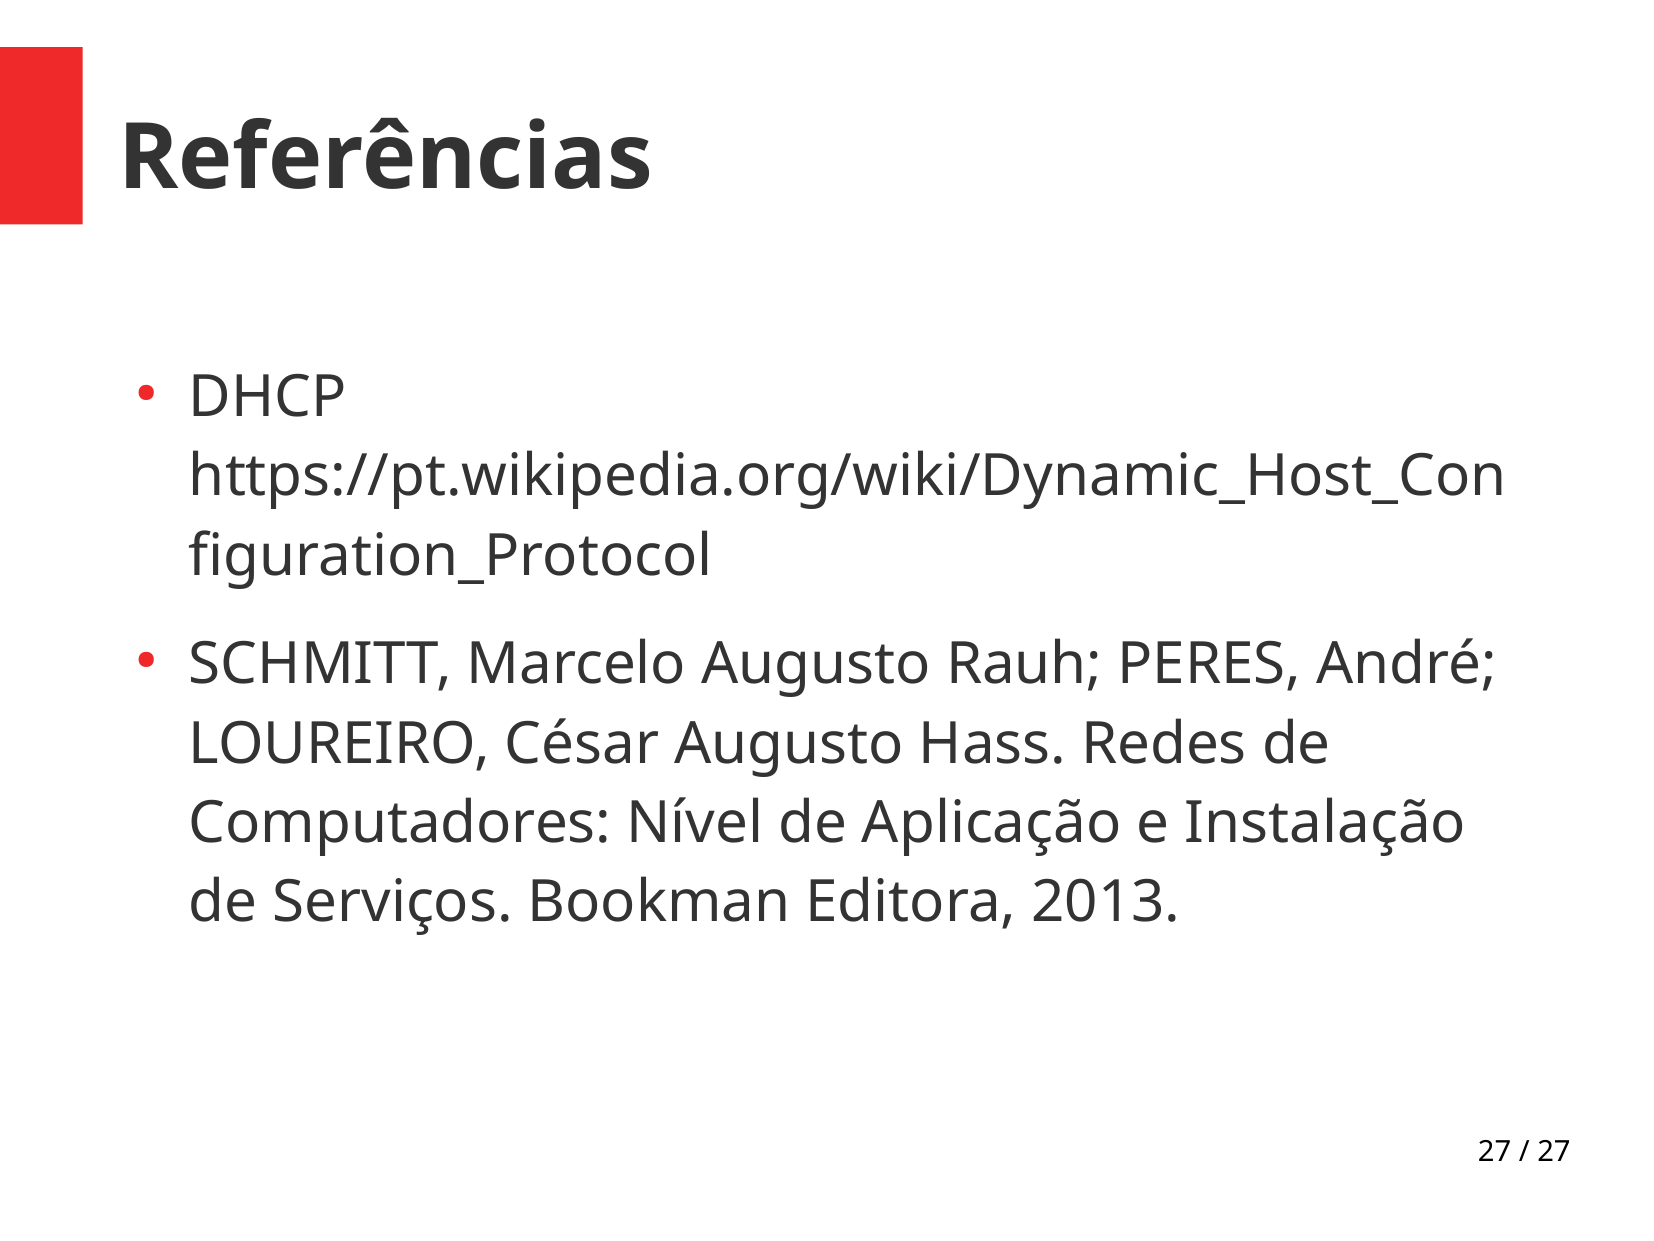

# Referências
DHCP https://pt.wikipedia.org/wiki/Dynamic_Host_Configuration_Protocol
SCHMITT, Marcelo Augusto Rauh; PERES, André; LOUREIRO, César Augusto Hass. Redes de Computadores: Nível de Aplicação e Instalação de Serviços. Bookman Editora, 2013.
27